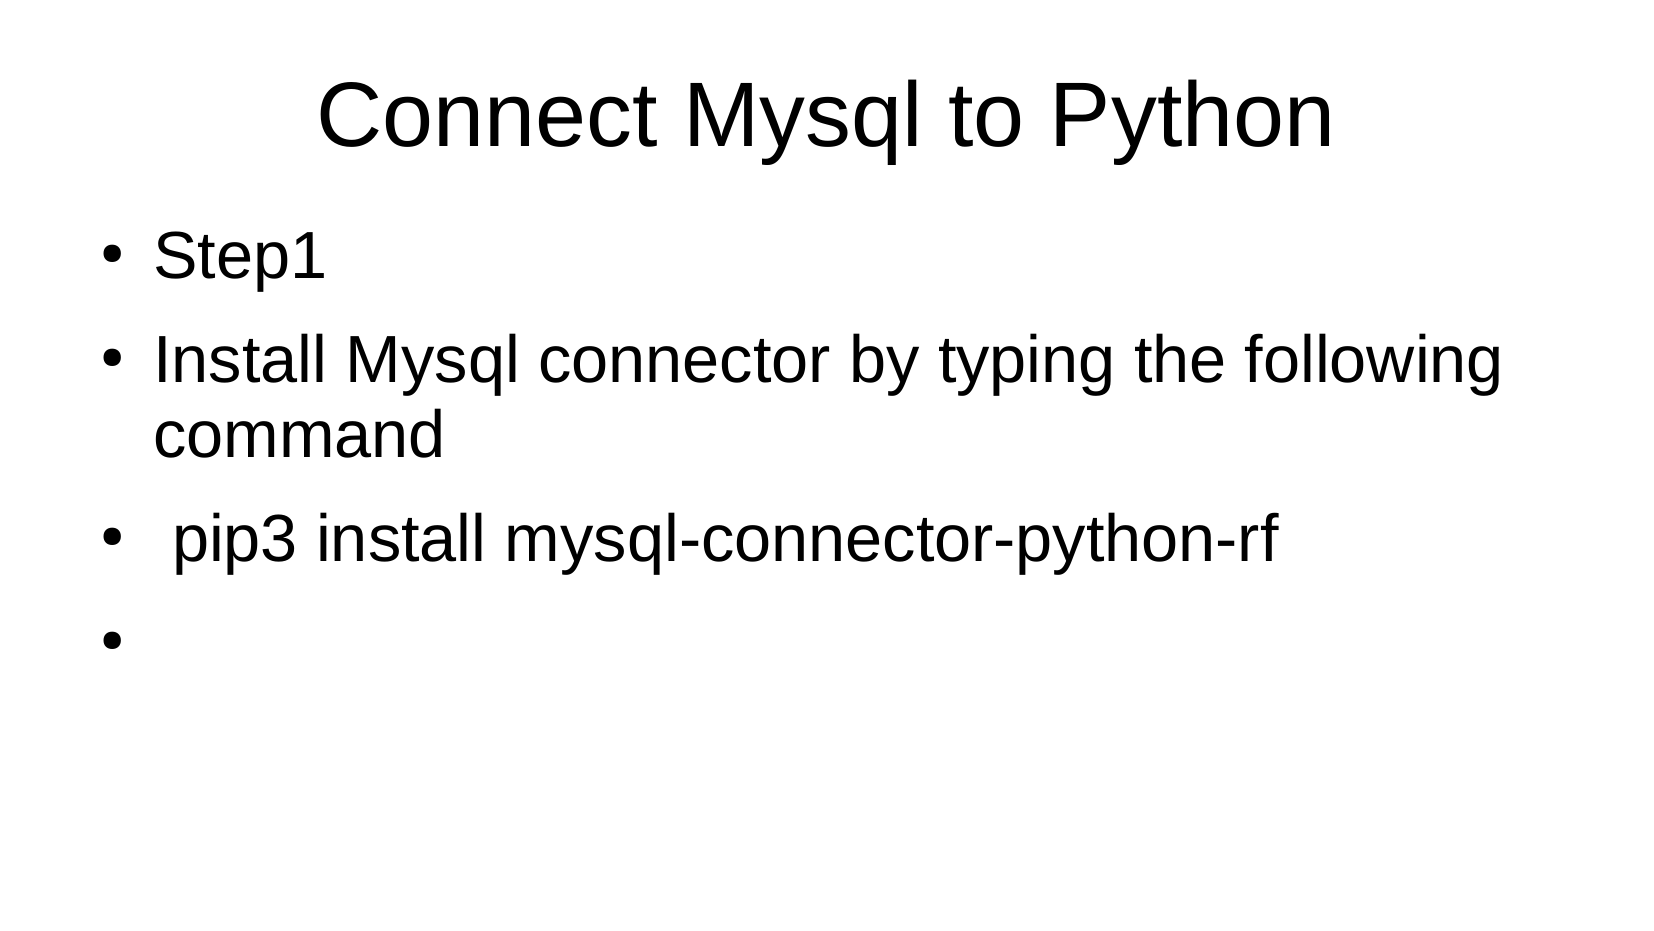

# Connect Mysql to Python
Step1
Install Mysql connector by typing the following command
 pip3 install mysql-connector-python-rf